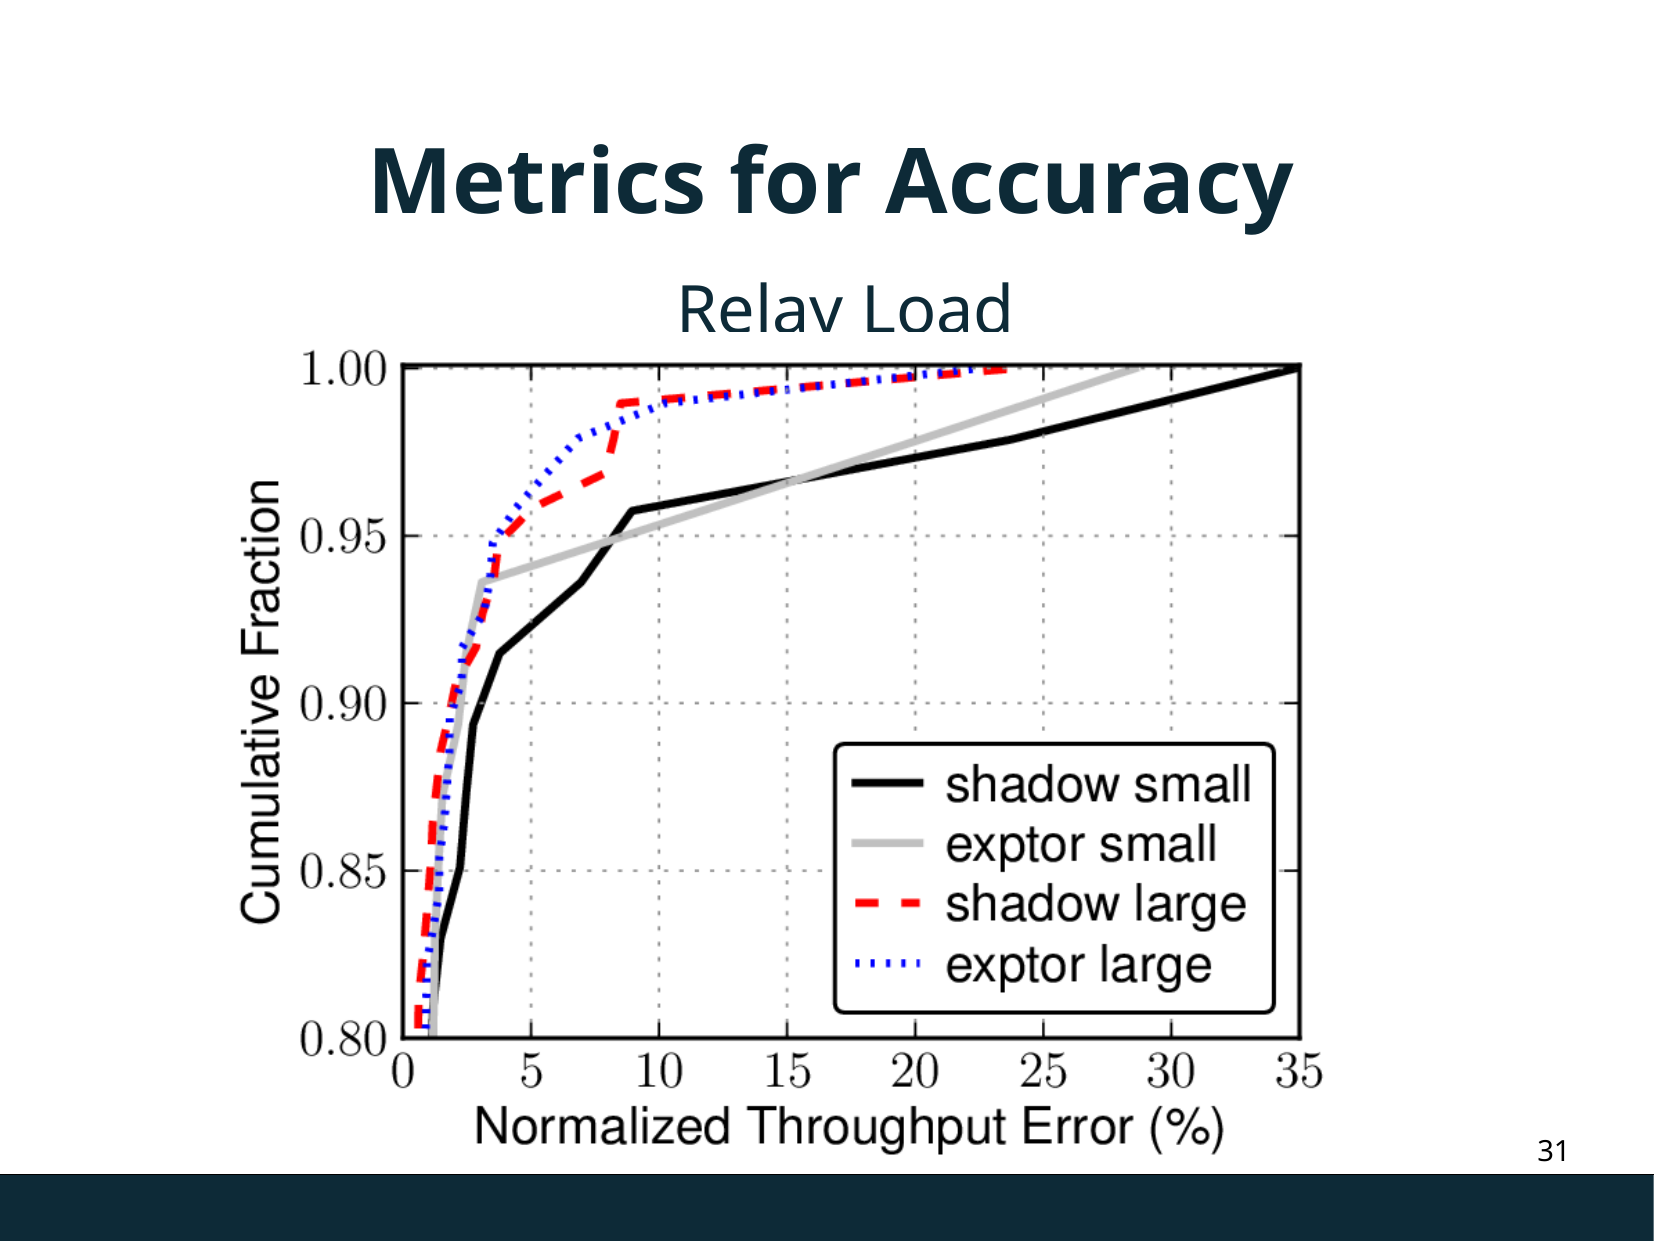

# Metrics for Accuracy
Relay Load Error
31